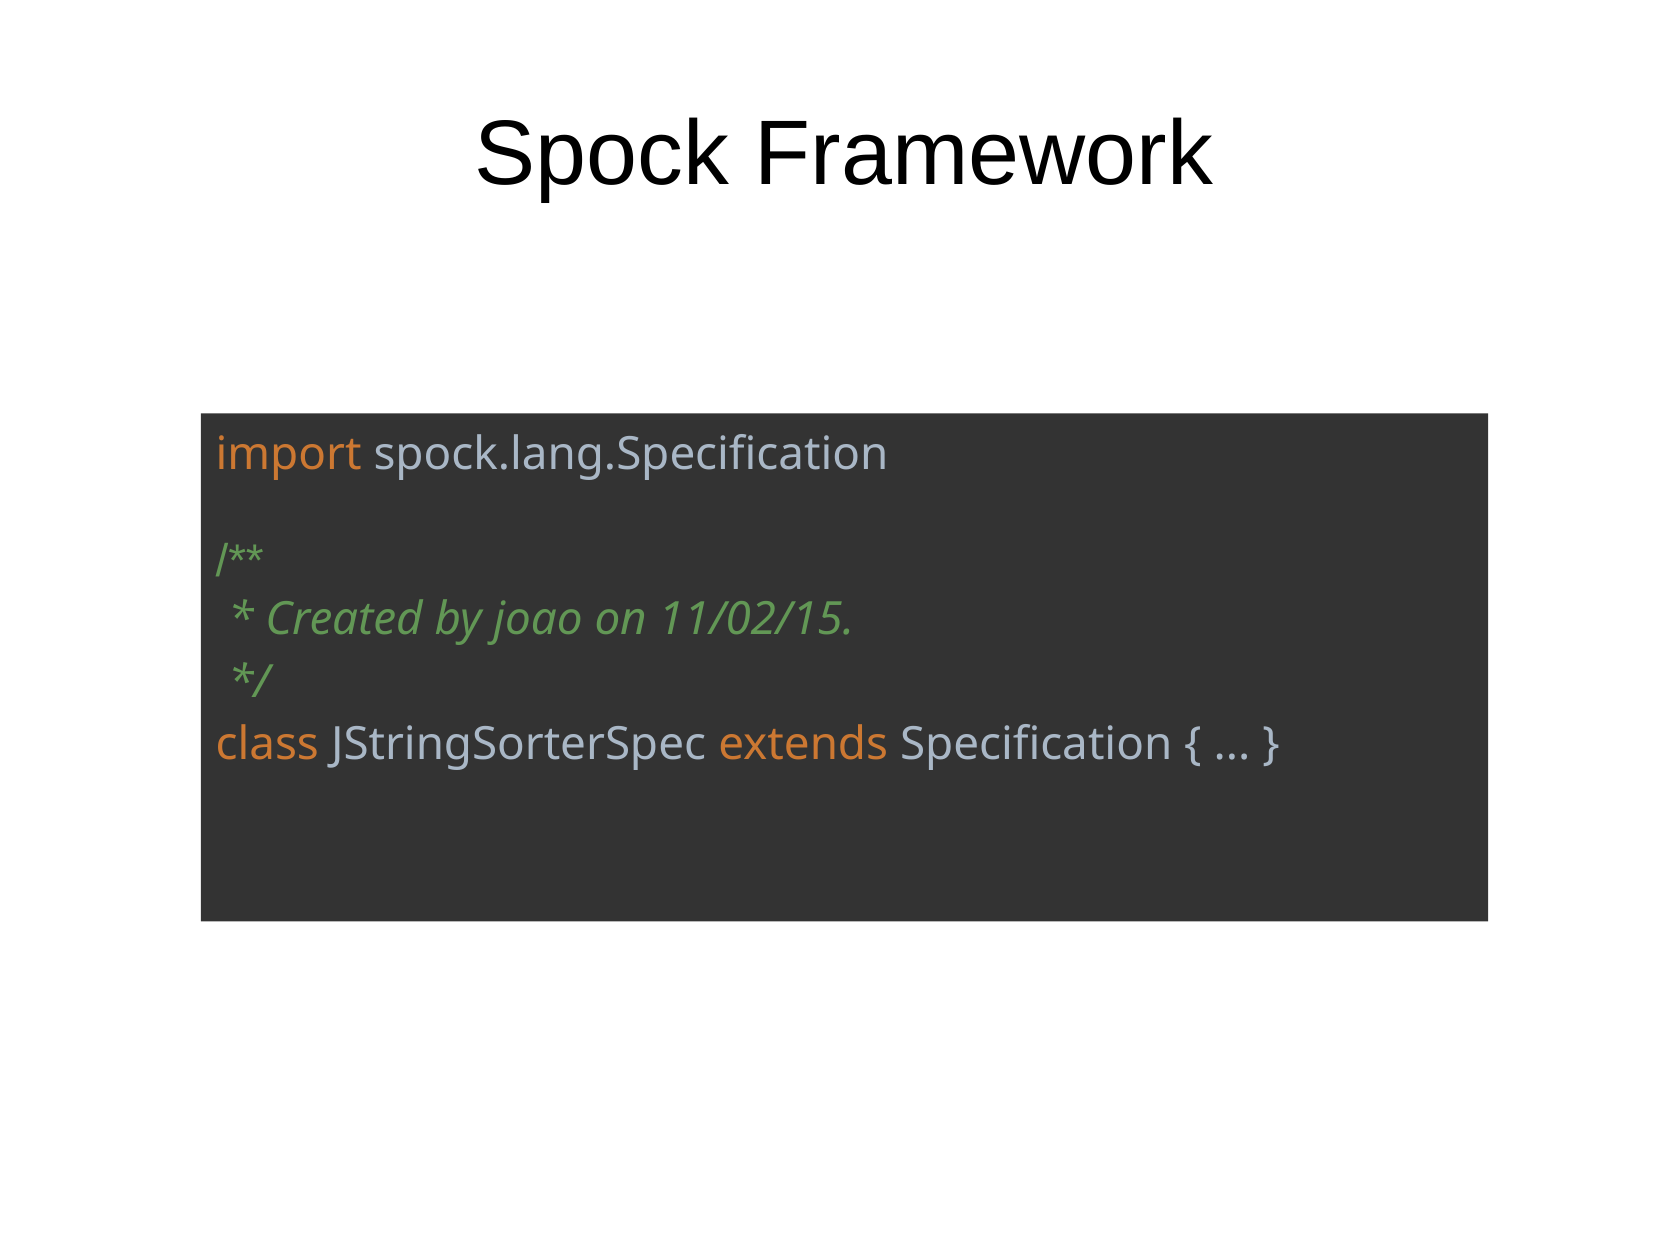

# Spock Framework
import spock.lang.Specification
/**
 * Created by joao on 11/02/15.
 */
class JStringSorterSpec extends Specification { ... }